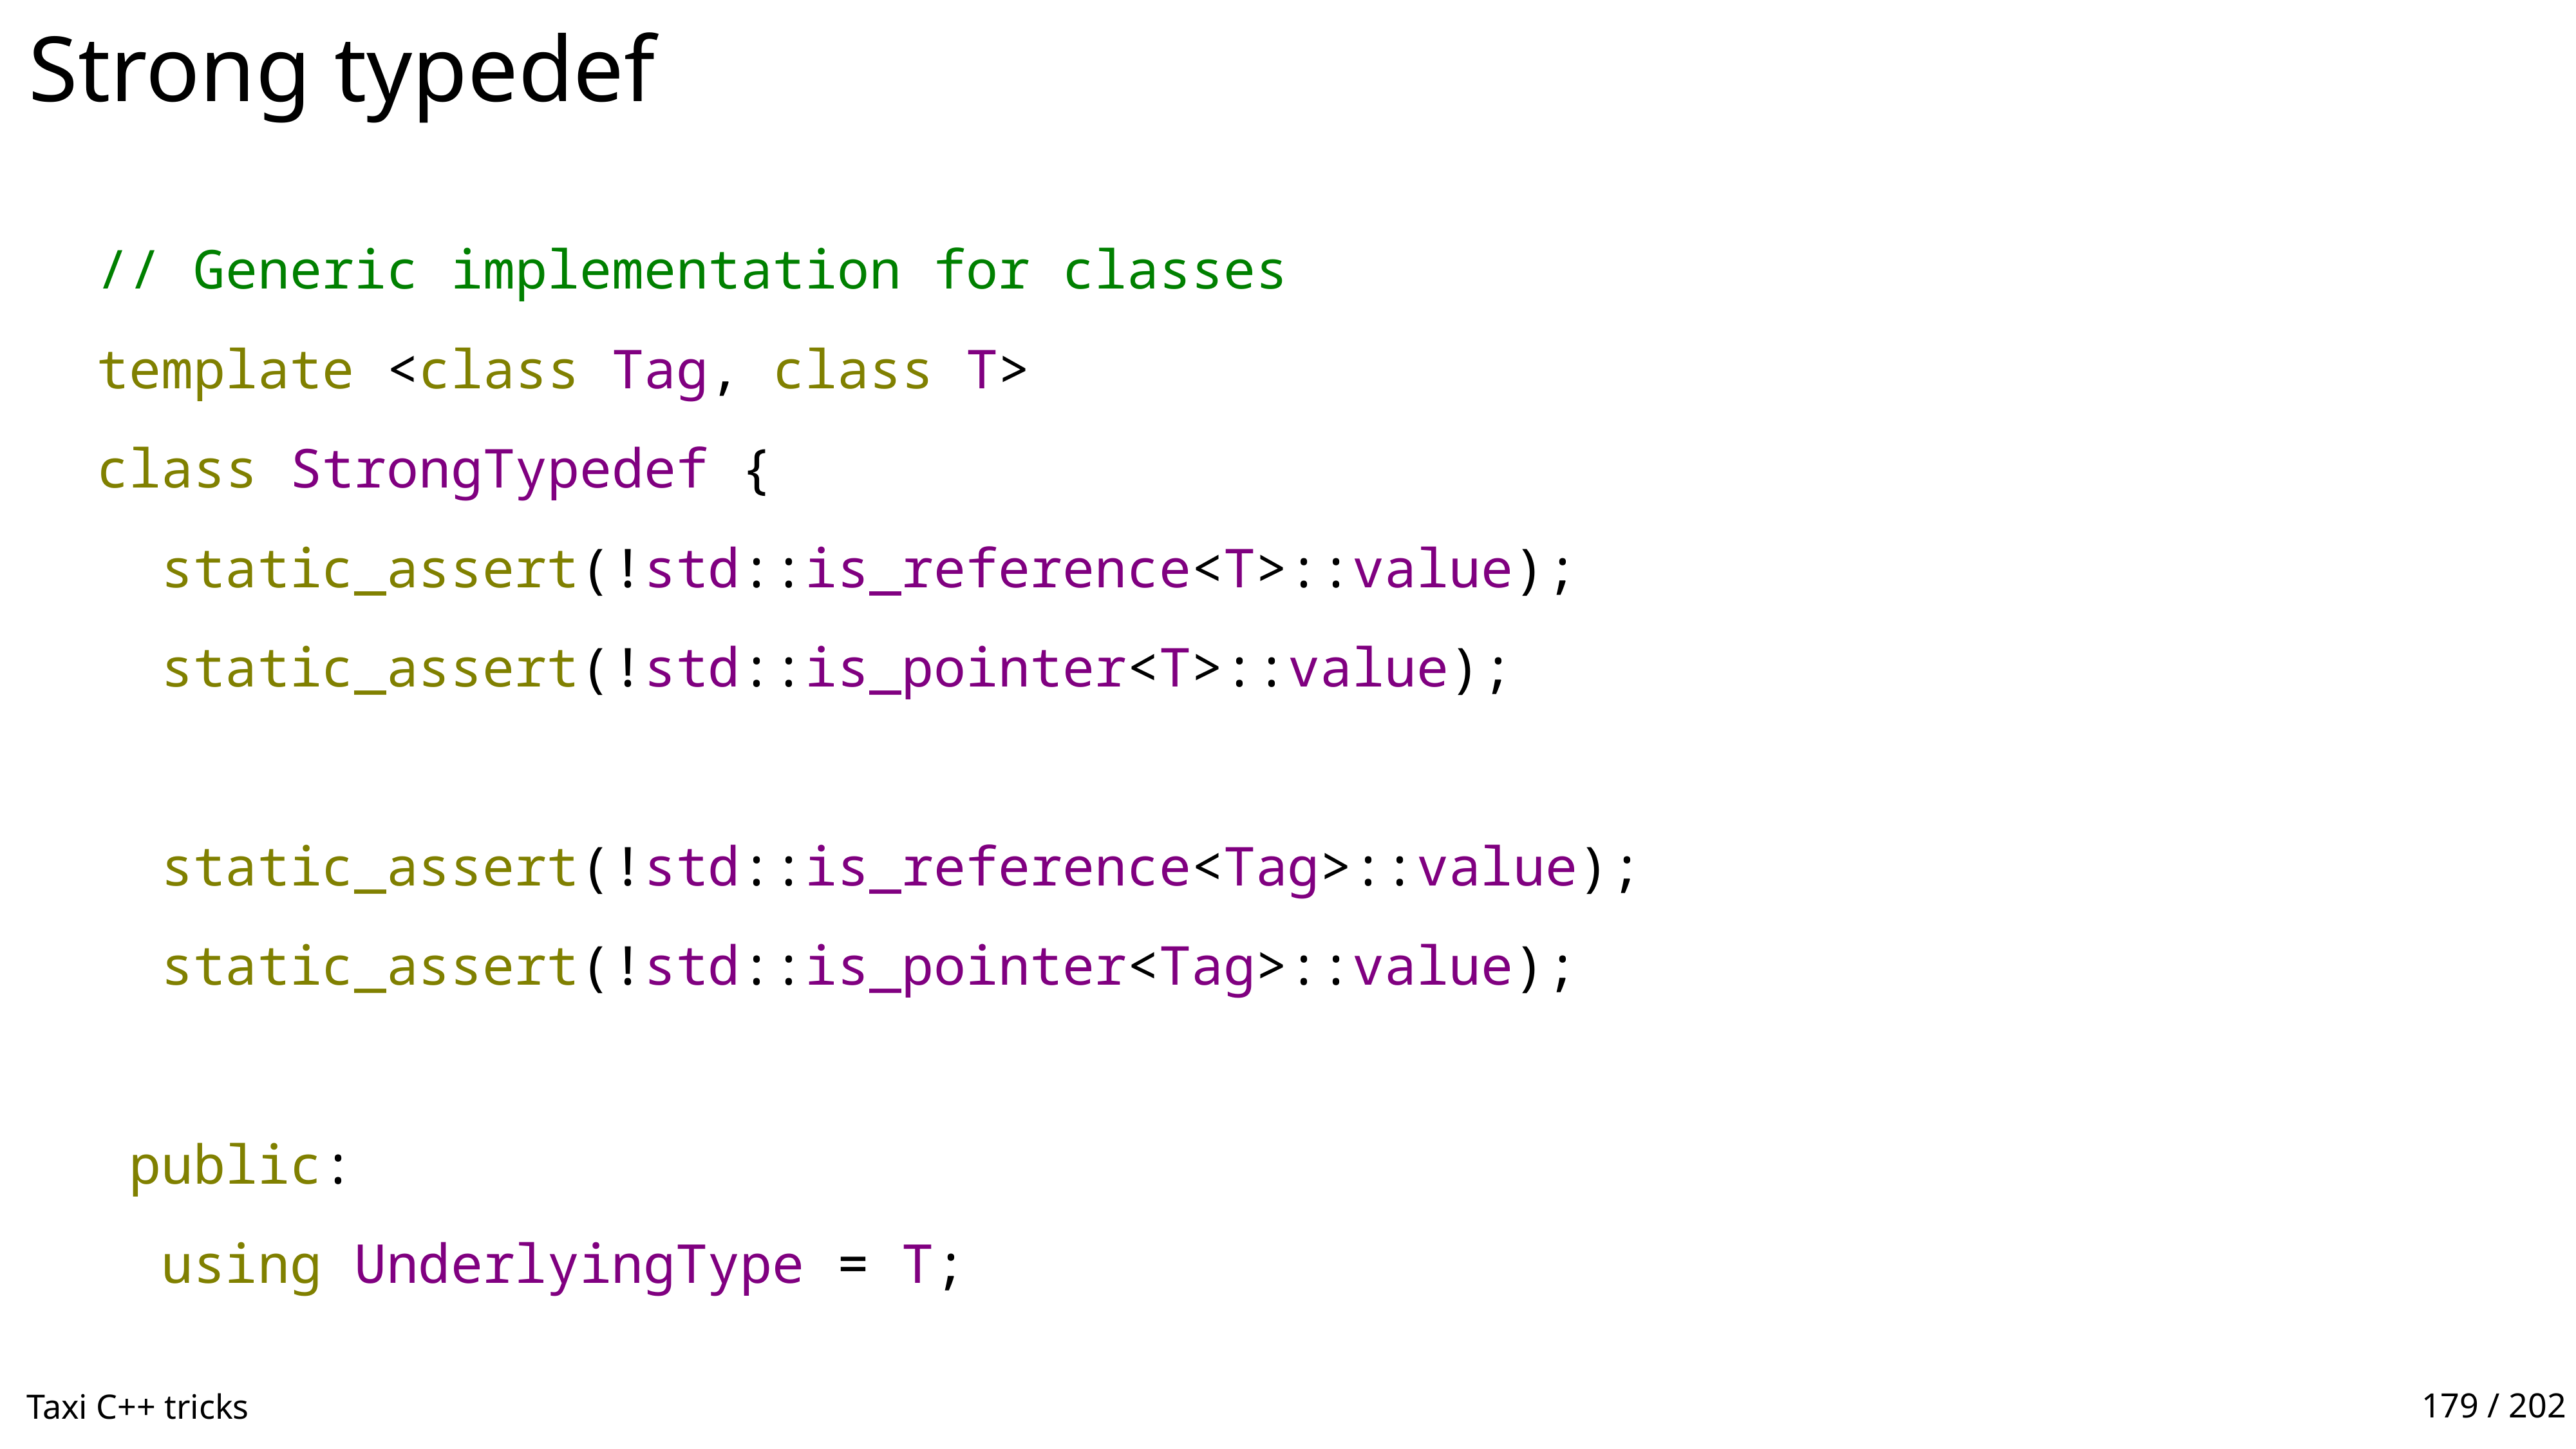

# Strong typedef
// Generic implementation for classes
template <class Tag, class T>
class StrongTypedef {
 static_assert(!std::is_reference<T>::value);
 static_assert(!std::is_pointer<T>::value);
 static_assert(!std::is_reference<Tag>::value);
 static_assert(!std::is_pointer<Tag>::value);
 public:
 using UnderlyingType = T;
Taxi C++ tricks